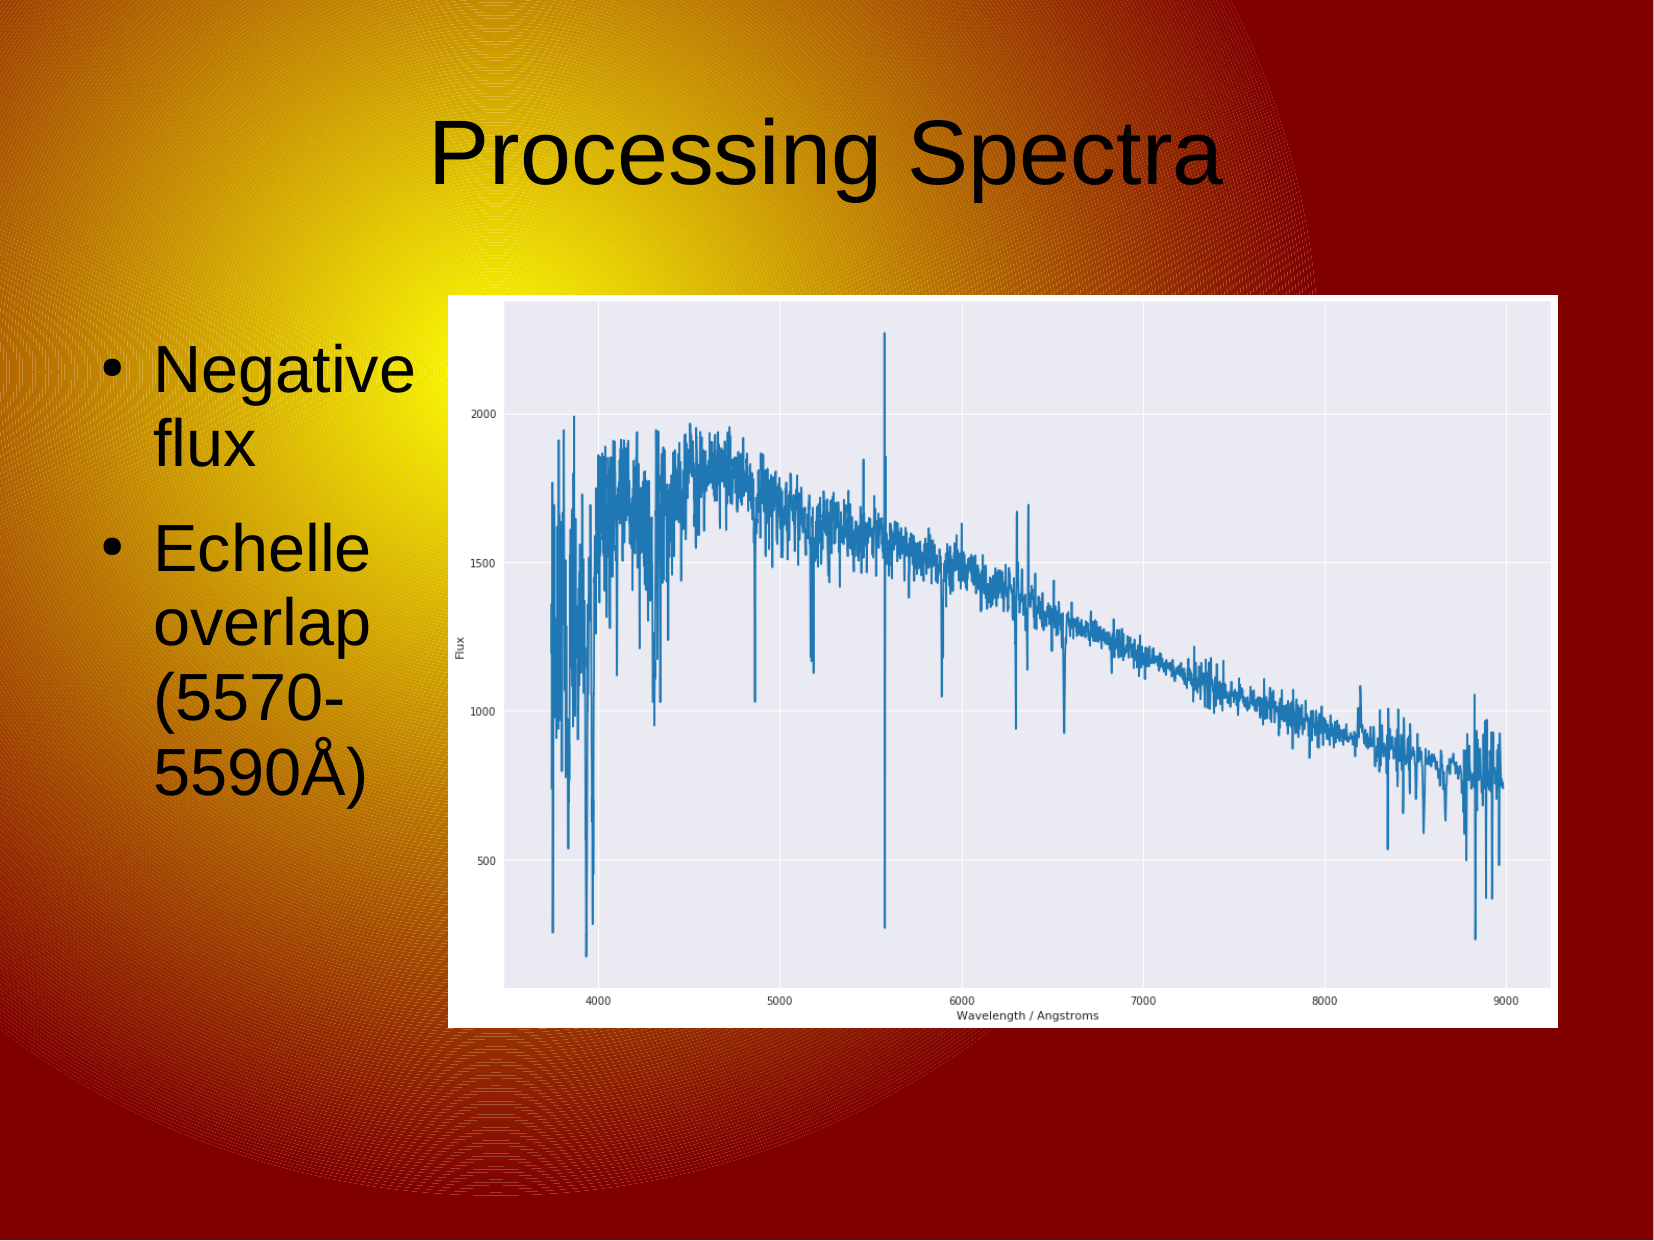

# Processing Spectra
Negative flux
Echelle overlap (5570-5590Å)